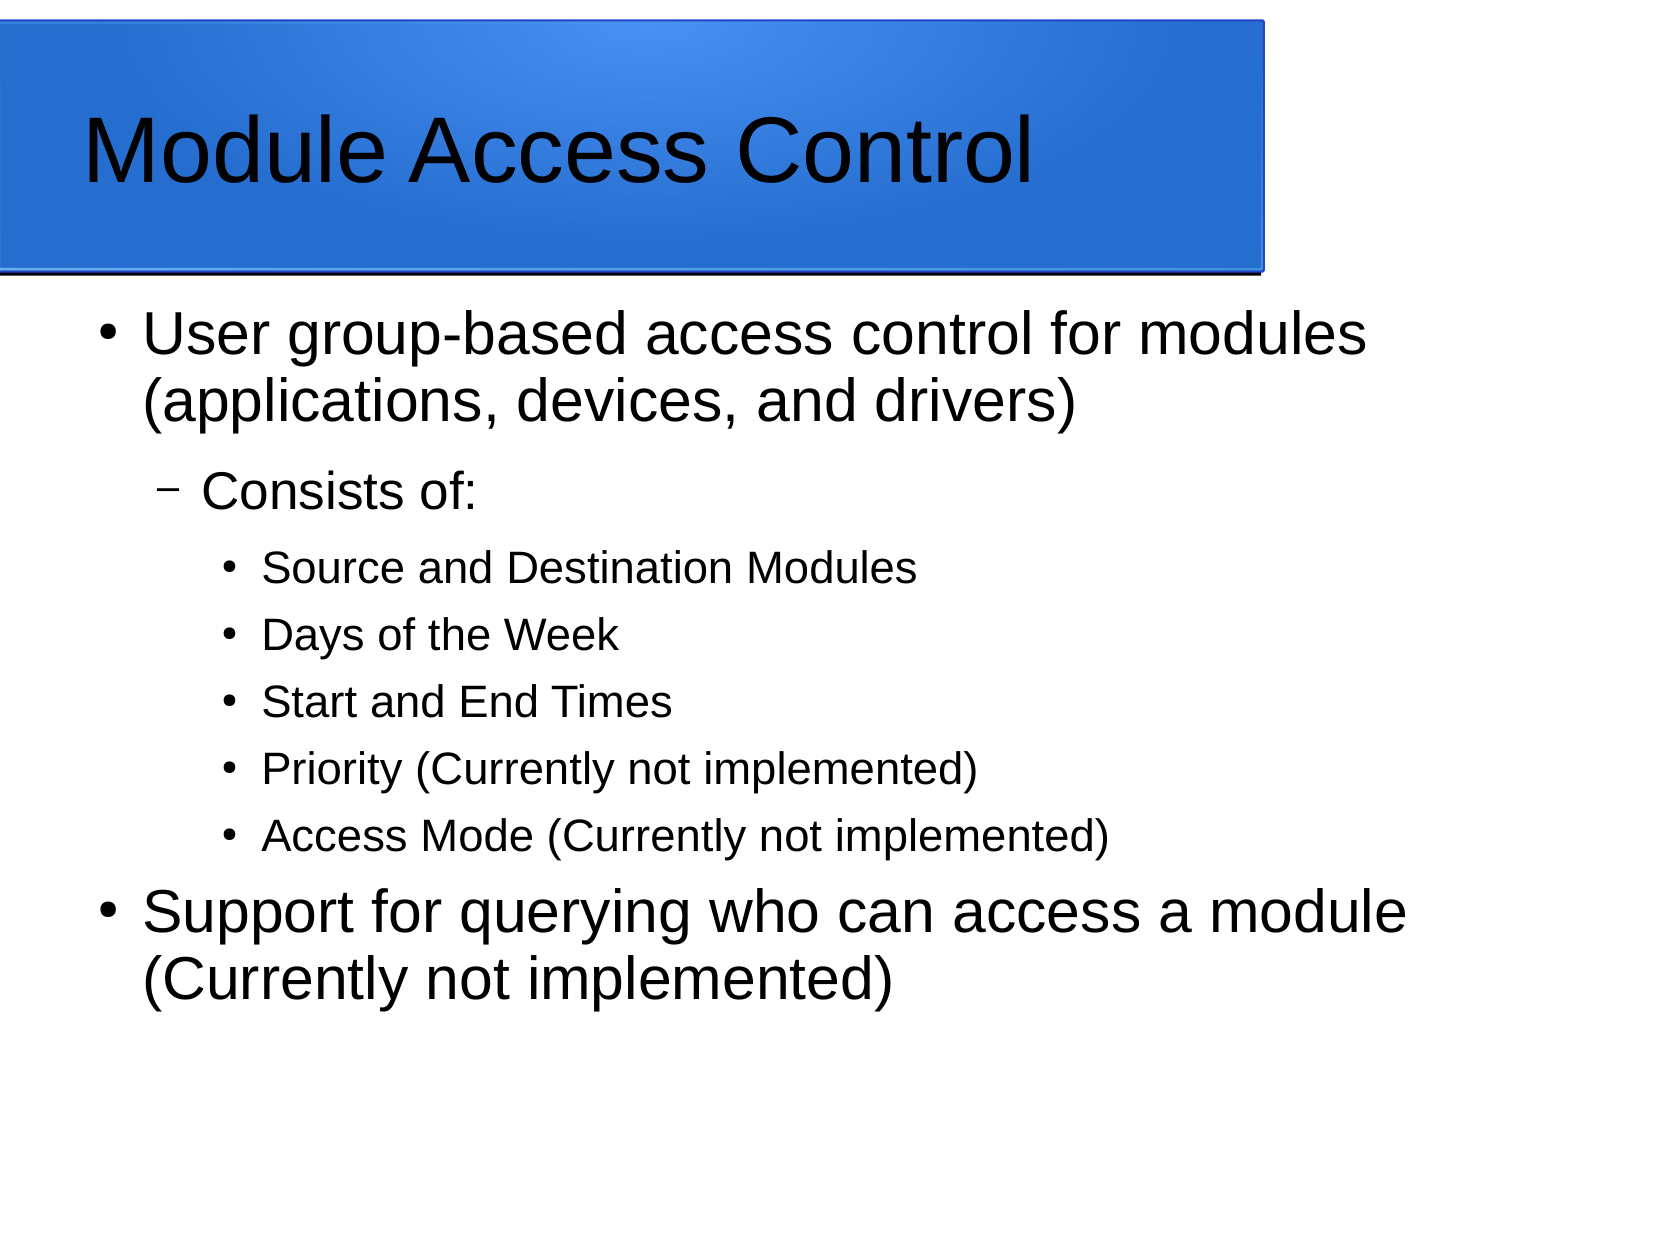

# Module Access Control
User group-based access control for modules (applications, devices, and drivers)
Consists of:
Source and Destination Modules
Days of the Week
Start and End Times
Priority (Currently not implemented)
Access Mode (Currently not implemented)
Support for querying who can access a module (Currently not implemented)